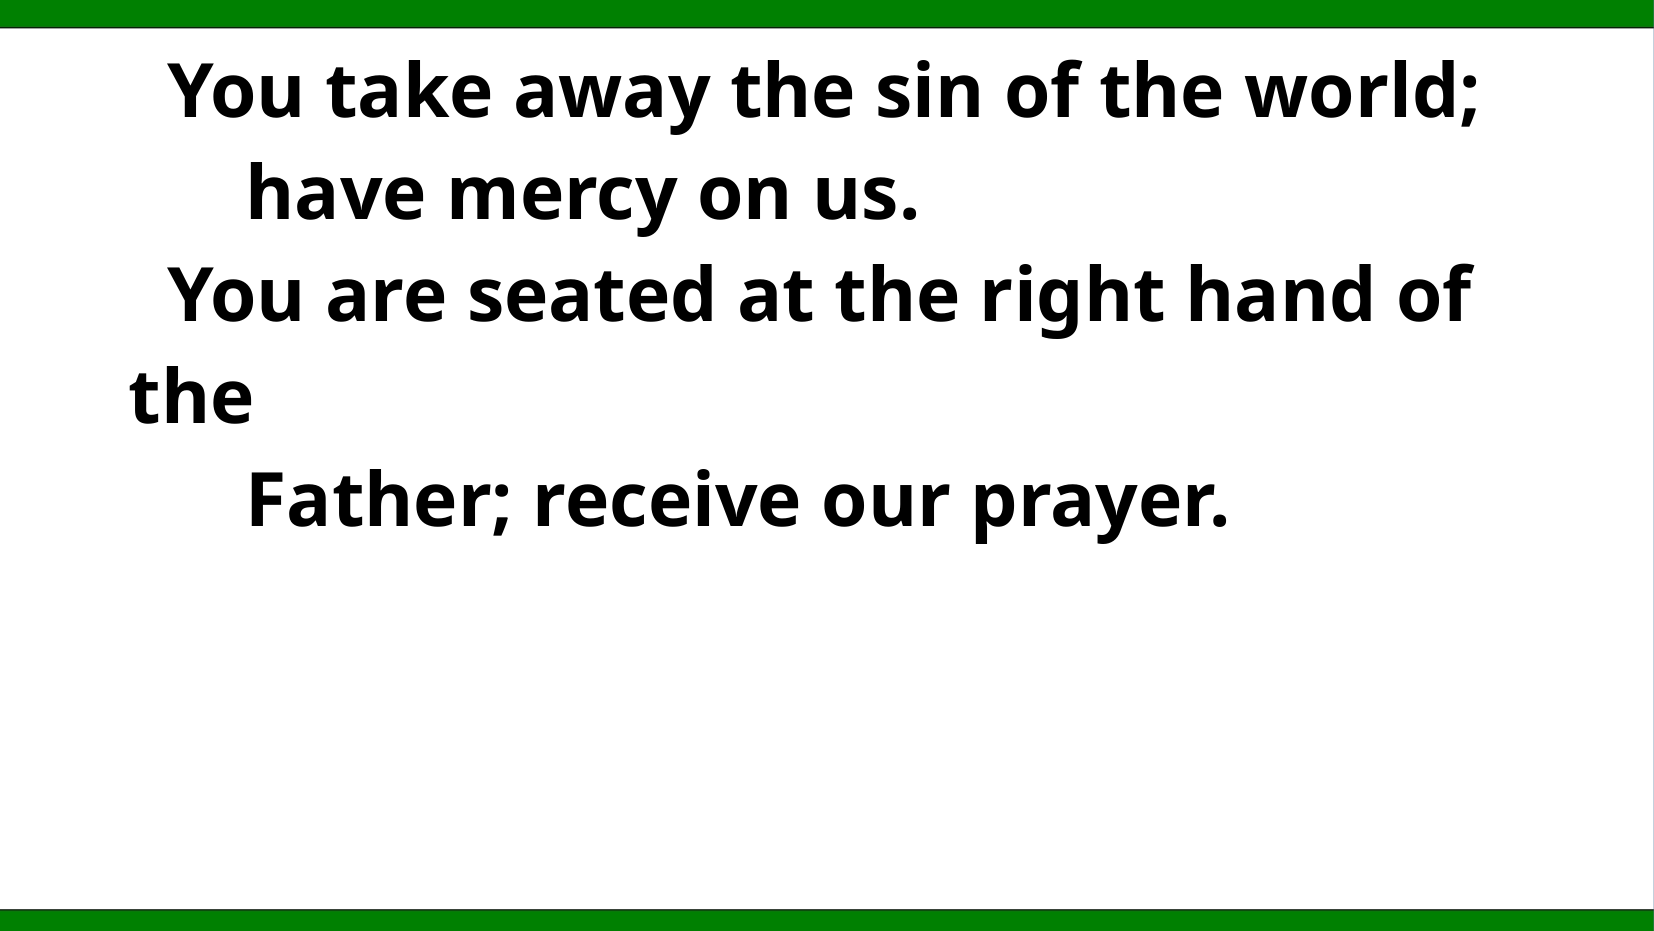

You take away the sin of the world;
 have mercy on us.
 You are seated at the right hand of the
 Father; receive our prayer.